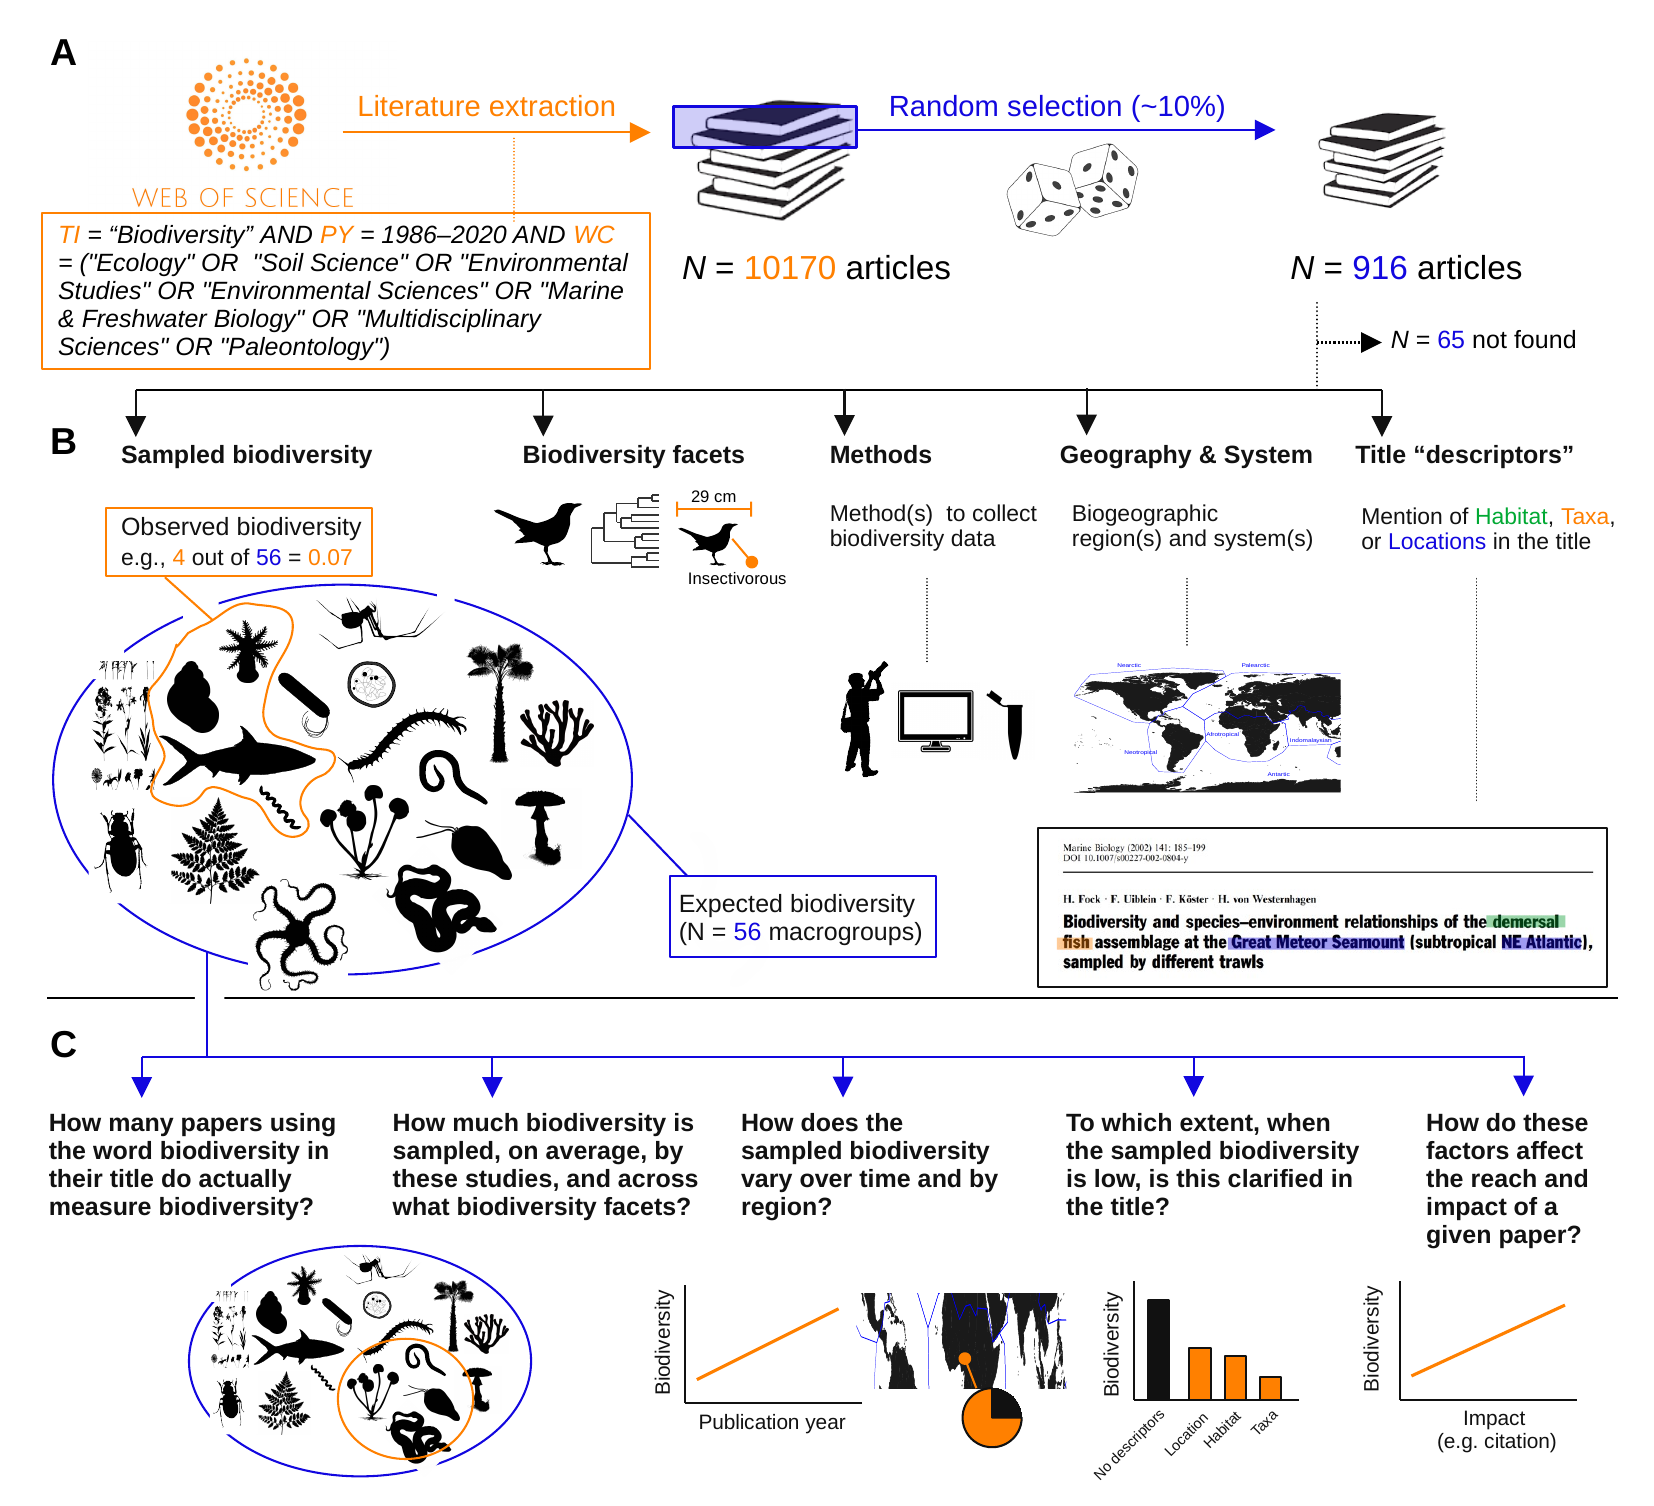

A
Literature extraction
Random selection (~10%)
TI = “Biodiversity” AND PY = 1986–2020 AND WC = ("Ecology" OR "Soil Science" OR "Environmental Studies" OR "Environmental Sciences" OR "Marine & Freshwater Biology" OR "Multidisciplinary Sciences" OR "Paleontology")
N = 10170 articles
N = 916 articles
N = 65 not found
B
Sampled biodiversity
Biodiversity facets
Methods
Geography & System
Title “descriptors”
29 cm
Method(s) to collect biodiversity data
Biogeographic region(s) and system(s)
Mention of Habitat, Taxa,
or Locations in the title
Observed biodiversity
e.g., 4 out of 56 = 0.07
Insectivorous
Expected biodiversity
(N = 56 macrogroups)
C
How many papers using the word biodiversity in their title do actually measure biodiversity?
How much biodiversity is sampled, on average, by these studies, and across what biodiversity facets?
How does the sampled biodiversity vary over time and by region?
To which extent, when the sampled biodiversity is low, is this clarified in the title?
How do these factors affect the reach and impact of a given paper?
Biodiversity
Biodiversity
Biodiversity
Location
Taxa
Impact
(e.g. citation)
Publication year
Habitat
No descriptors